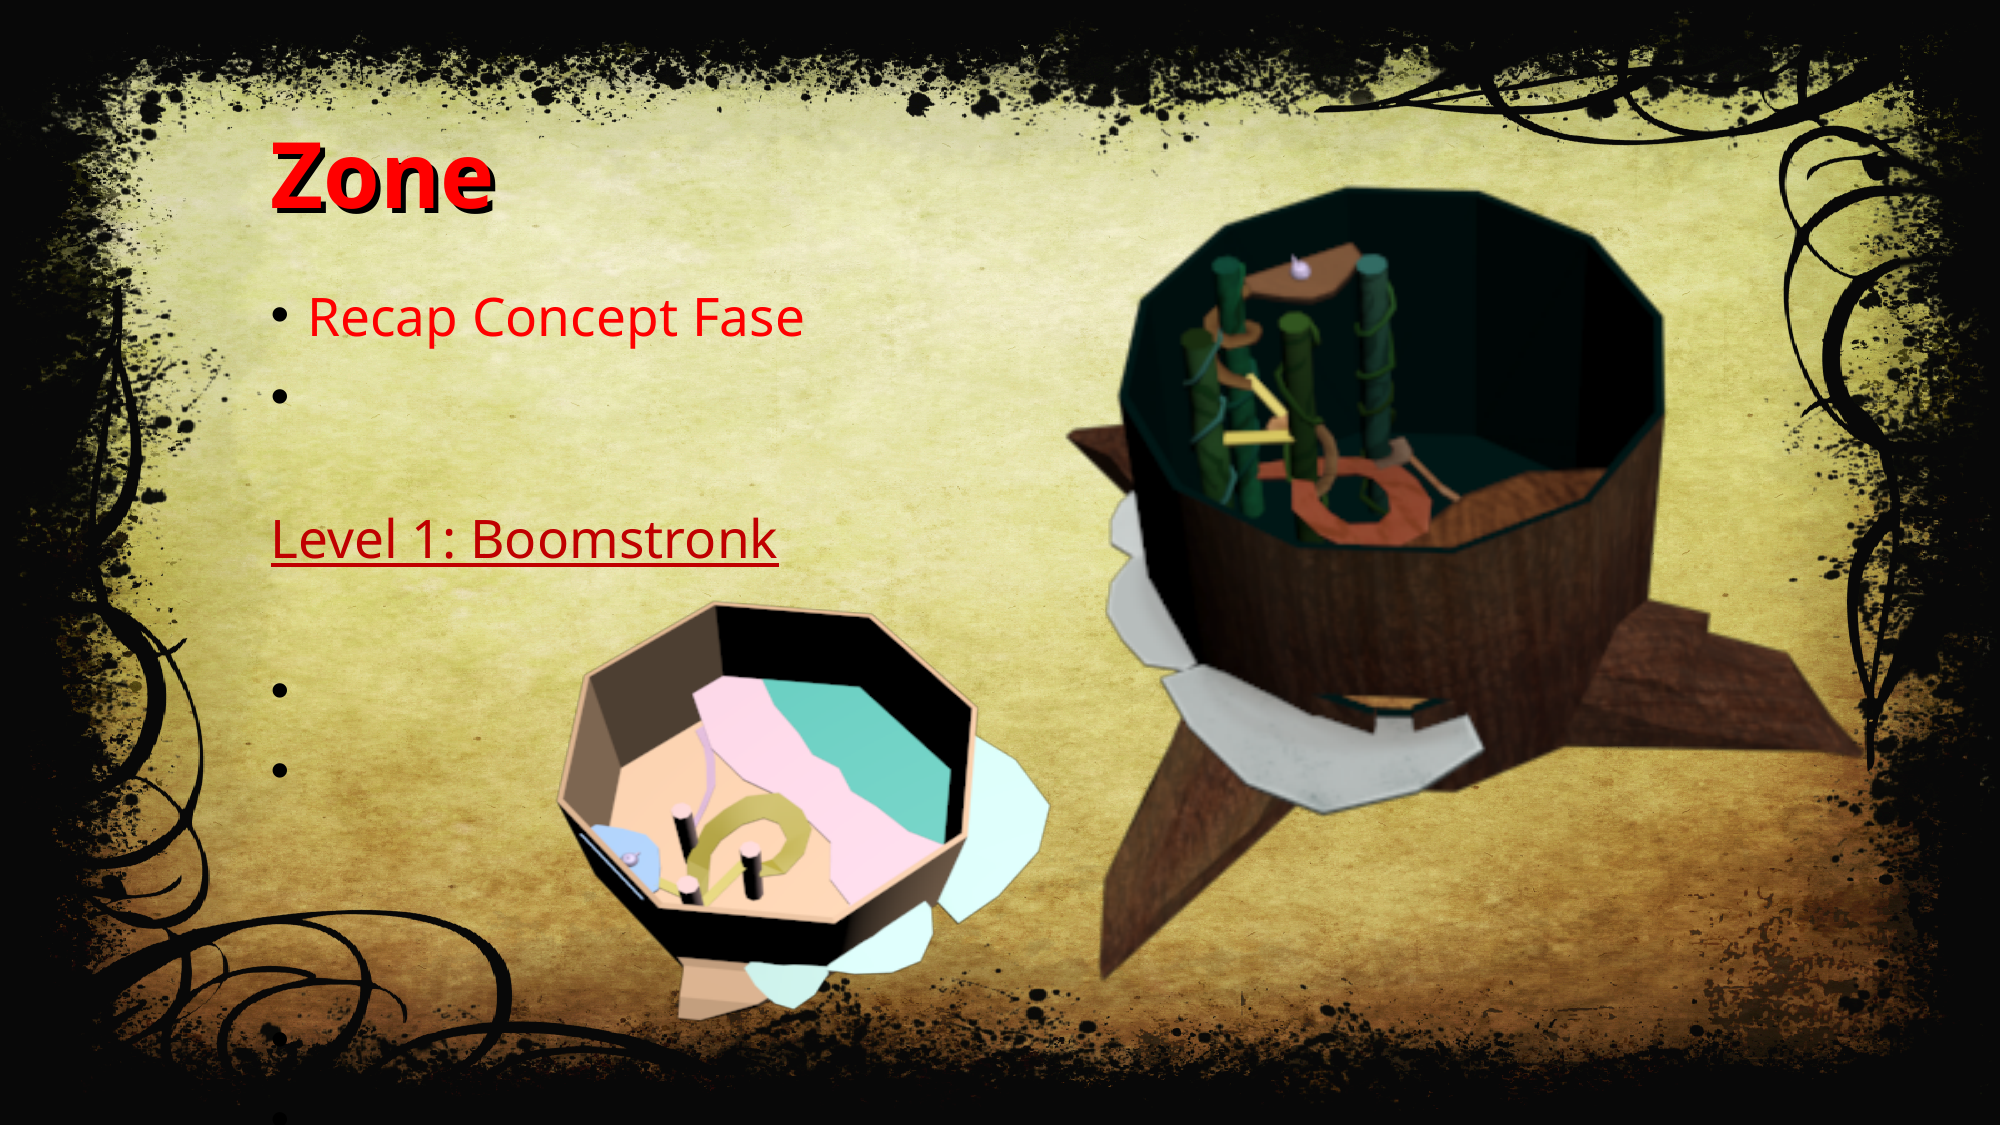

# Zone
Recap Concept Fase
Level 1: Boomstronk